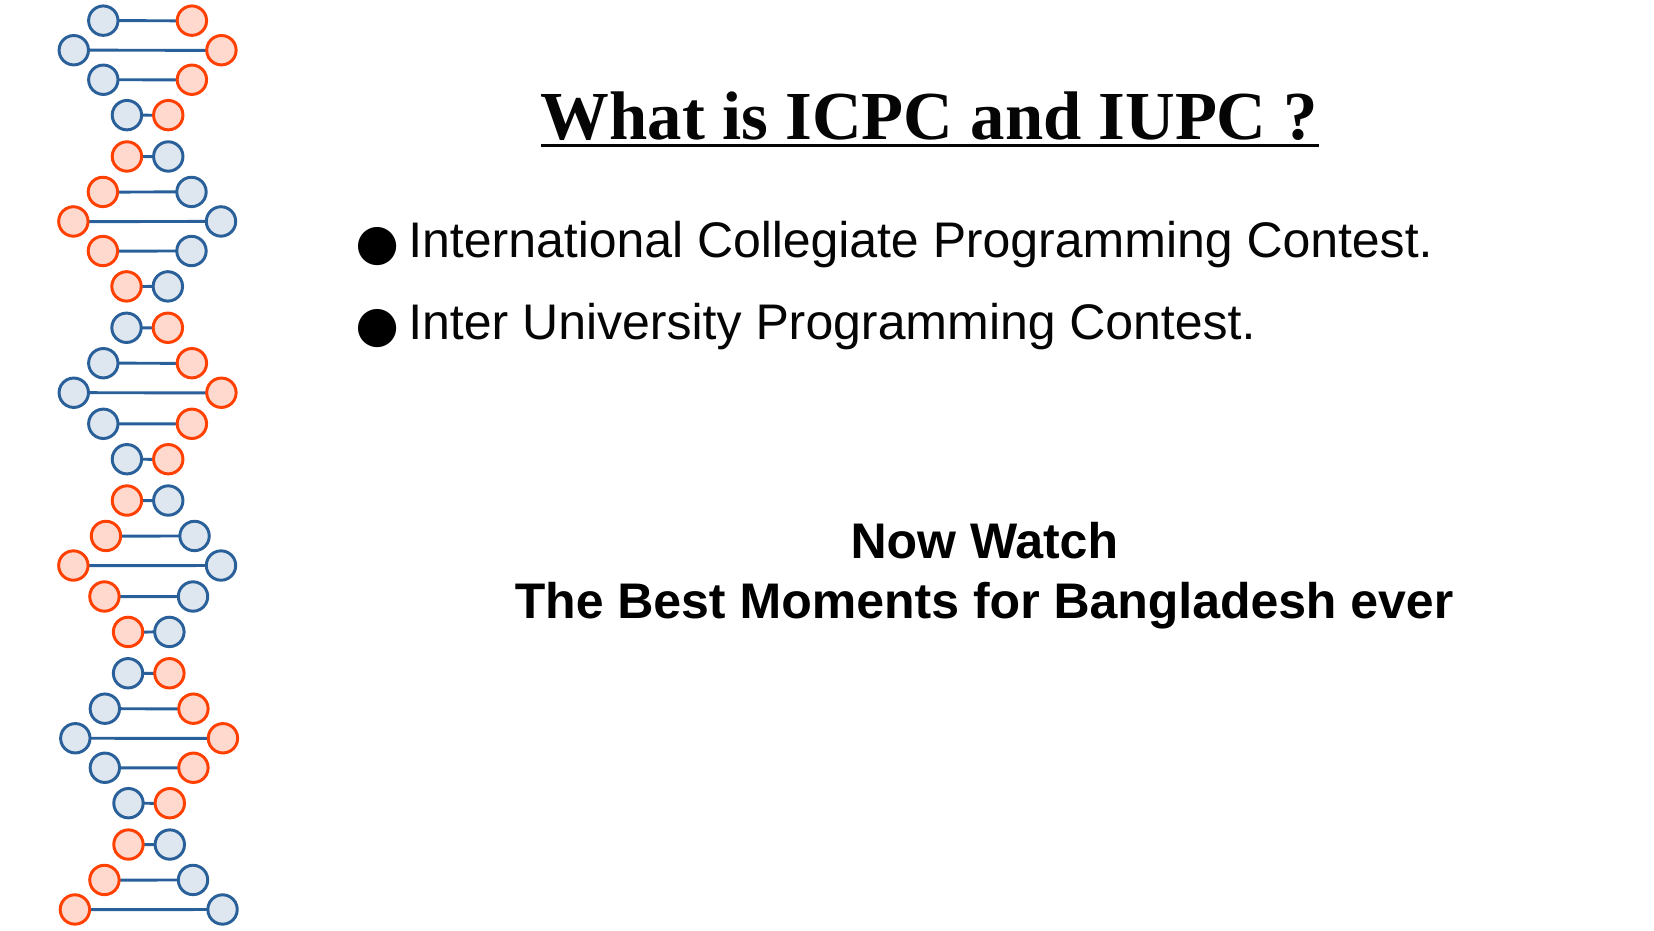

What is ICPC and IUPC ?
International Collegiate Programming Contest.
Inter University Programming Contest.
Now Watch
The Best Moments for Bangladesh ever